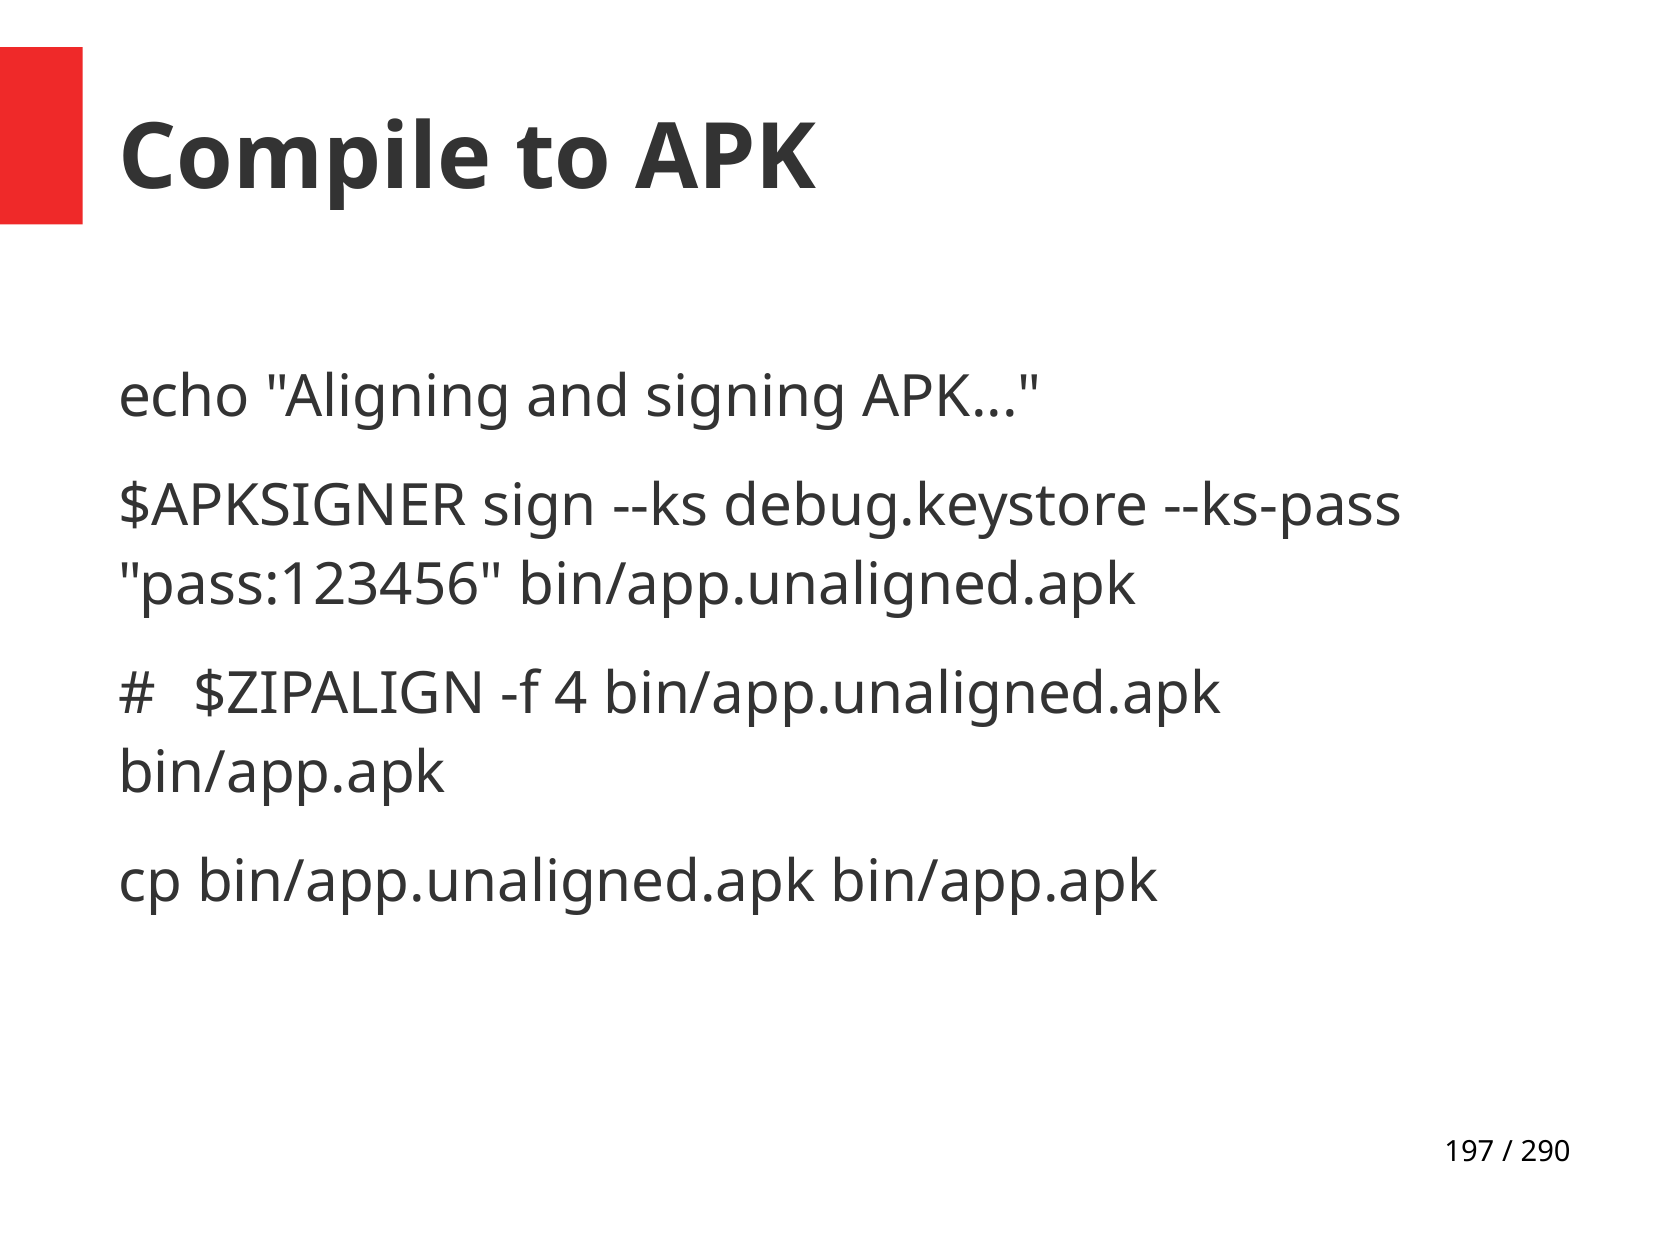

# Compile to APK
echo "Aligning and signing APK..."
$APKSIGNER sign --ks debug.keystore --ks-pass "pass:123456" bin/app.unaligned.apk
#	$ZIPALIGN -f 4 bin/app.unaligned.apk bin/app.apk
cp bin/app.unaligned.apk bin/app.apk
197